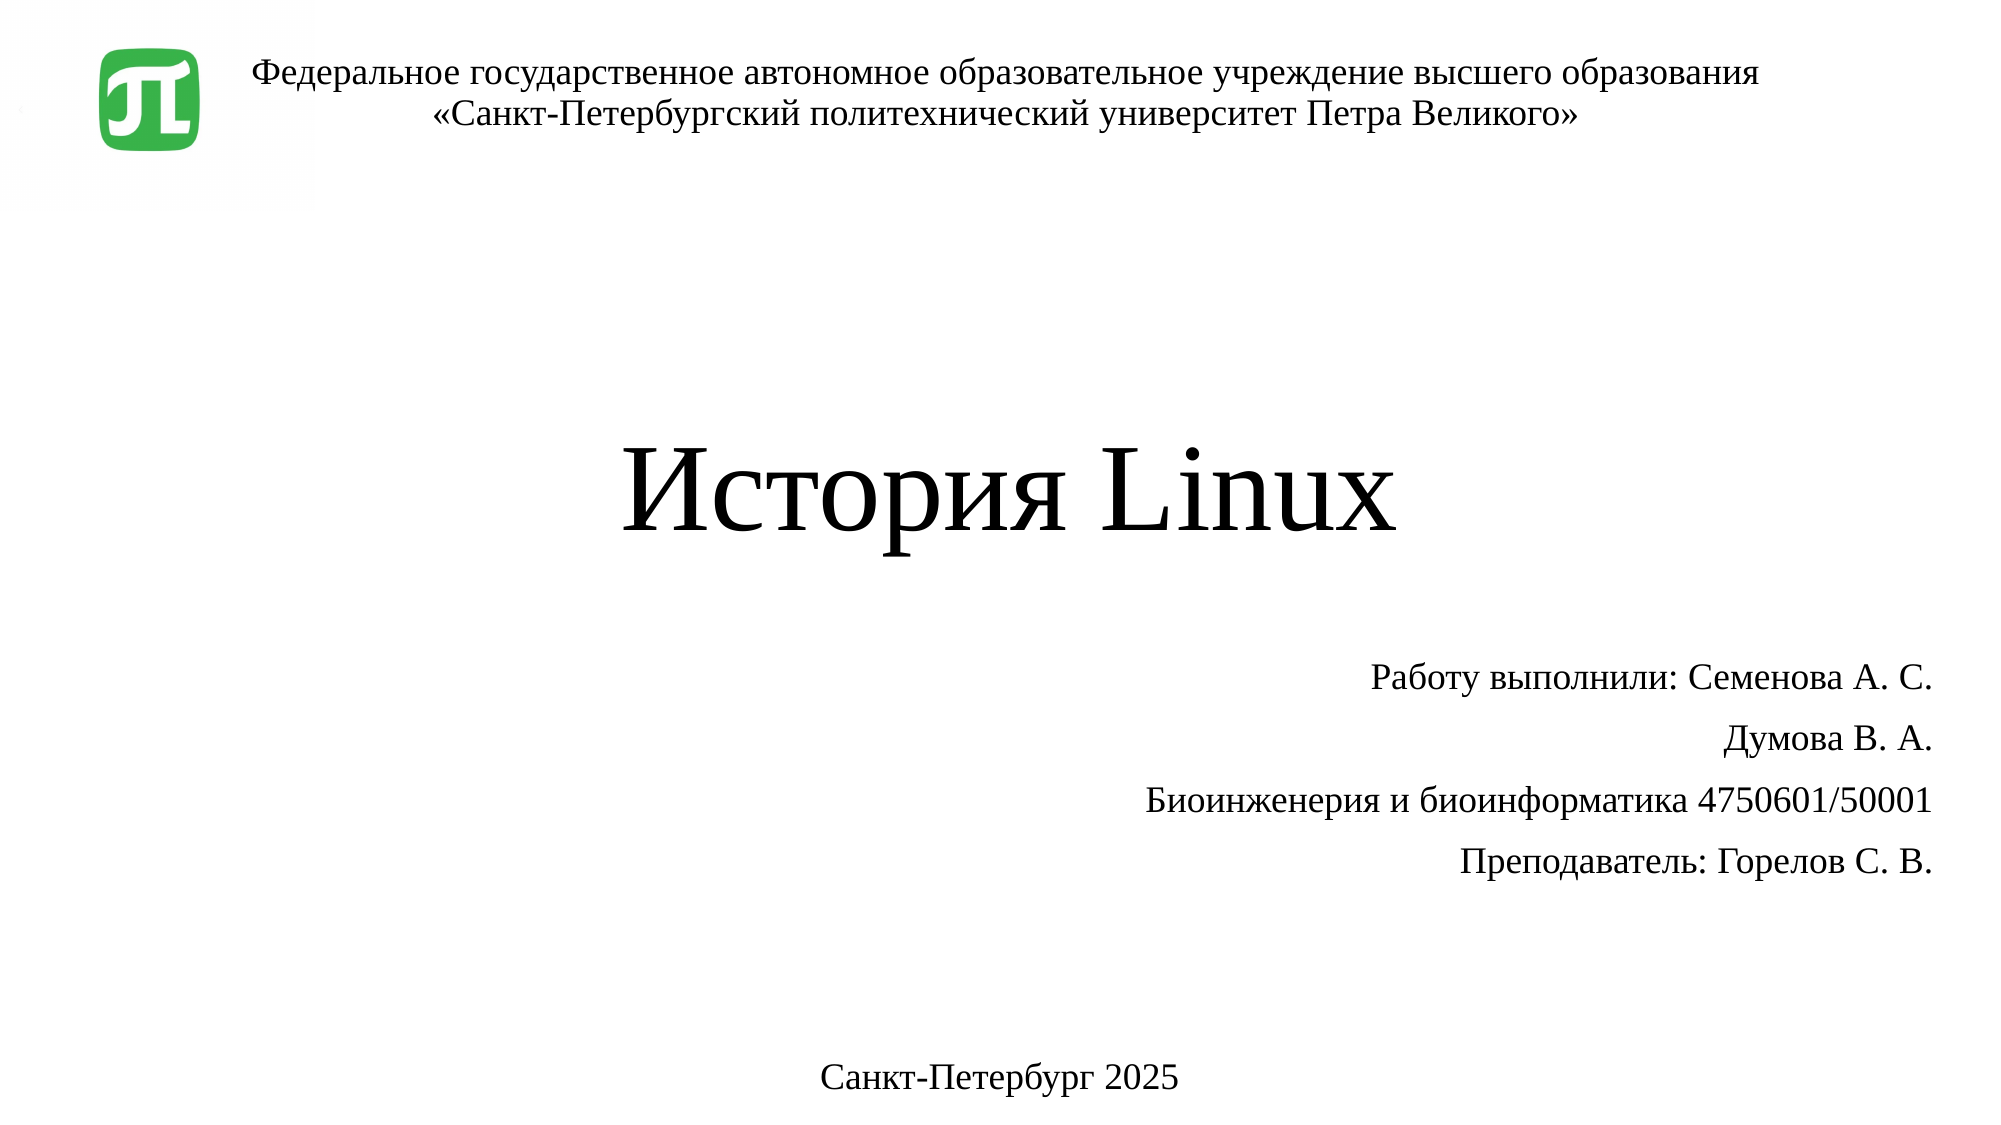

Федеральное государственное автономное образовательное учреждение высшего образования
«Санкт-Петербургский политехнический университет Петра Великого»
# История Linux
Работу выполнили: Семенова А. С.
Думова В. А.
Биоинженерия и биоинформатика 4750601/50001
Преподаватель: Горелов С. В.
Санкт-Петербург 2025